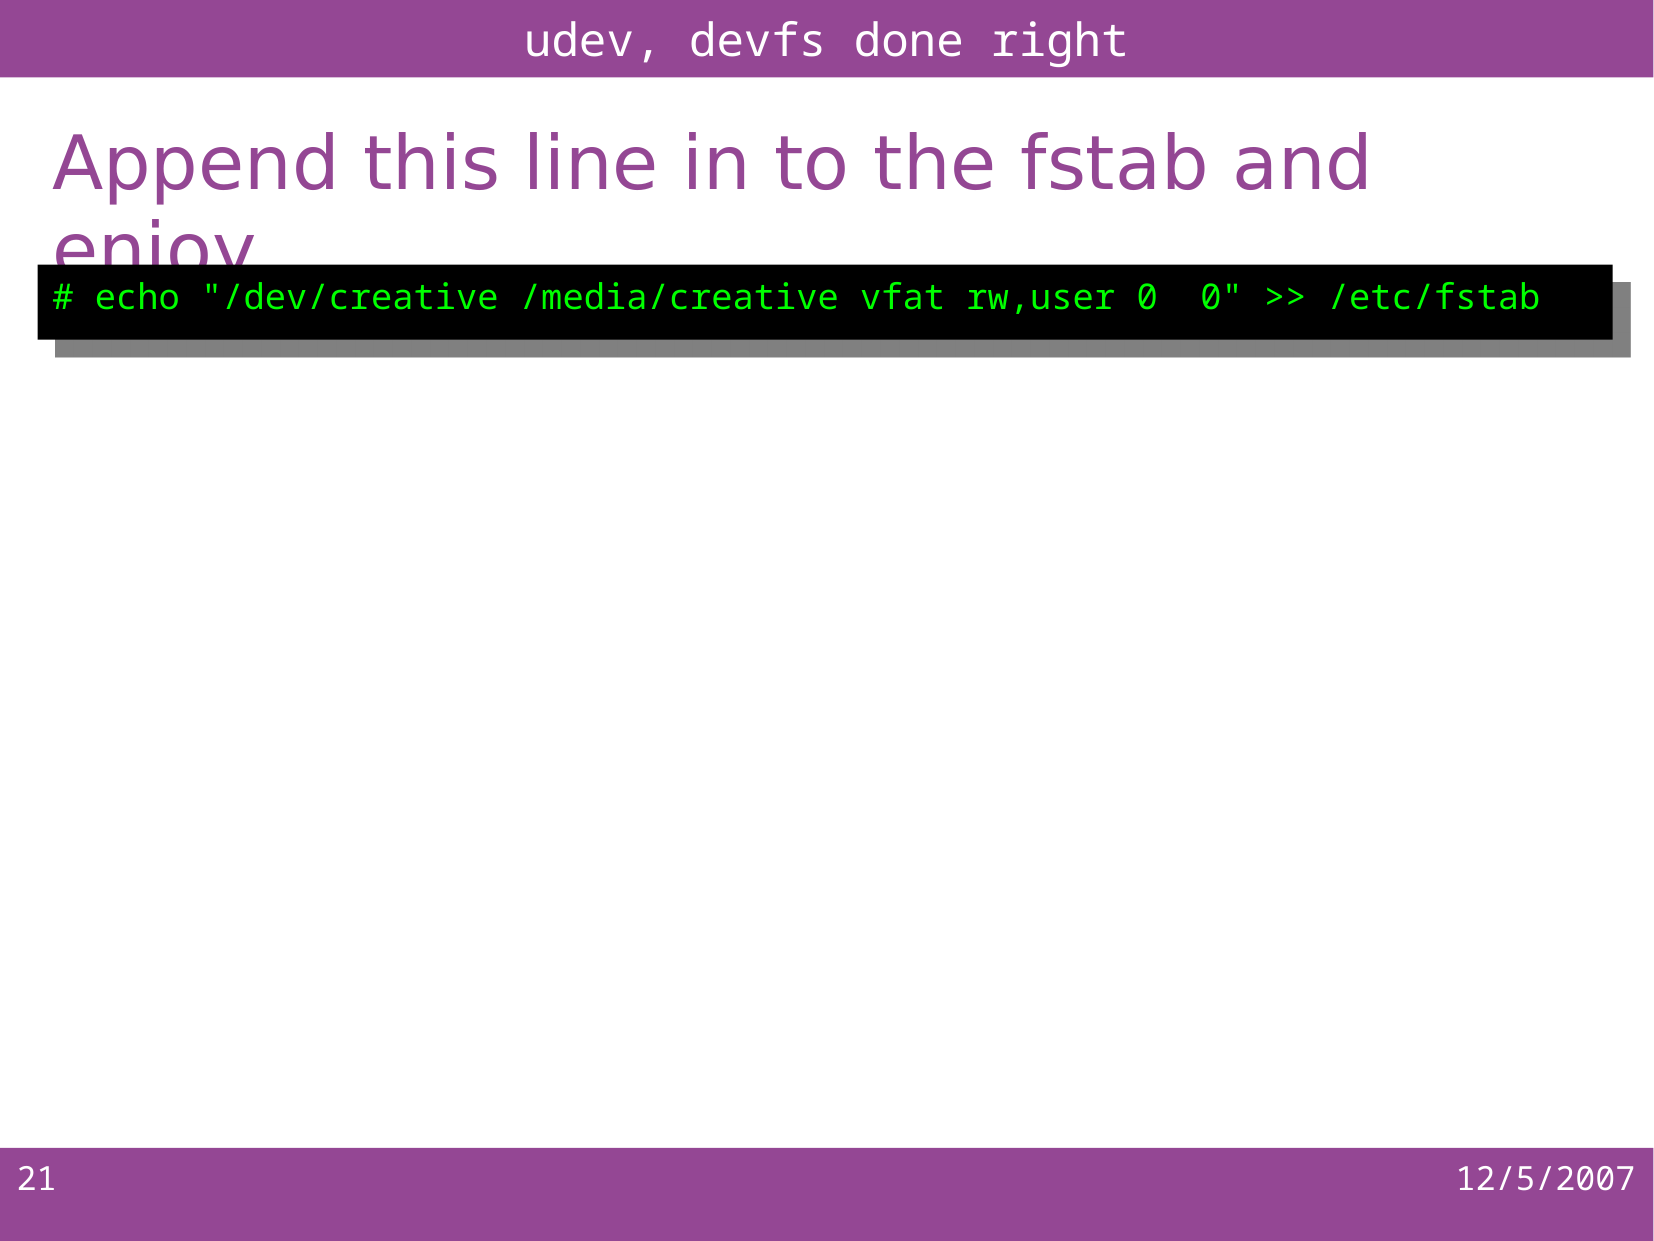

udev, devfs done right
Append this line in to the fstab and enjoy
# echo "/dev/creative /media/creative vfat rw,user 0 0" >> /etc/fstab